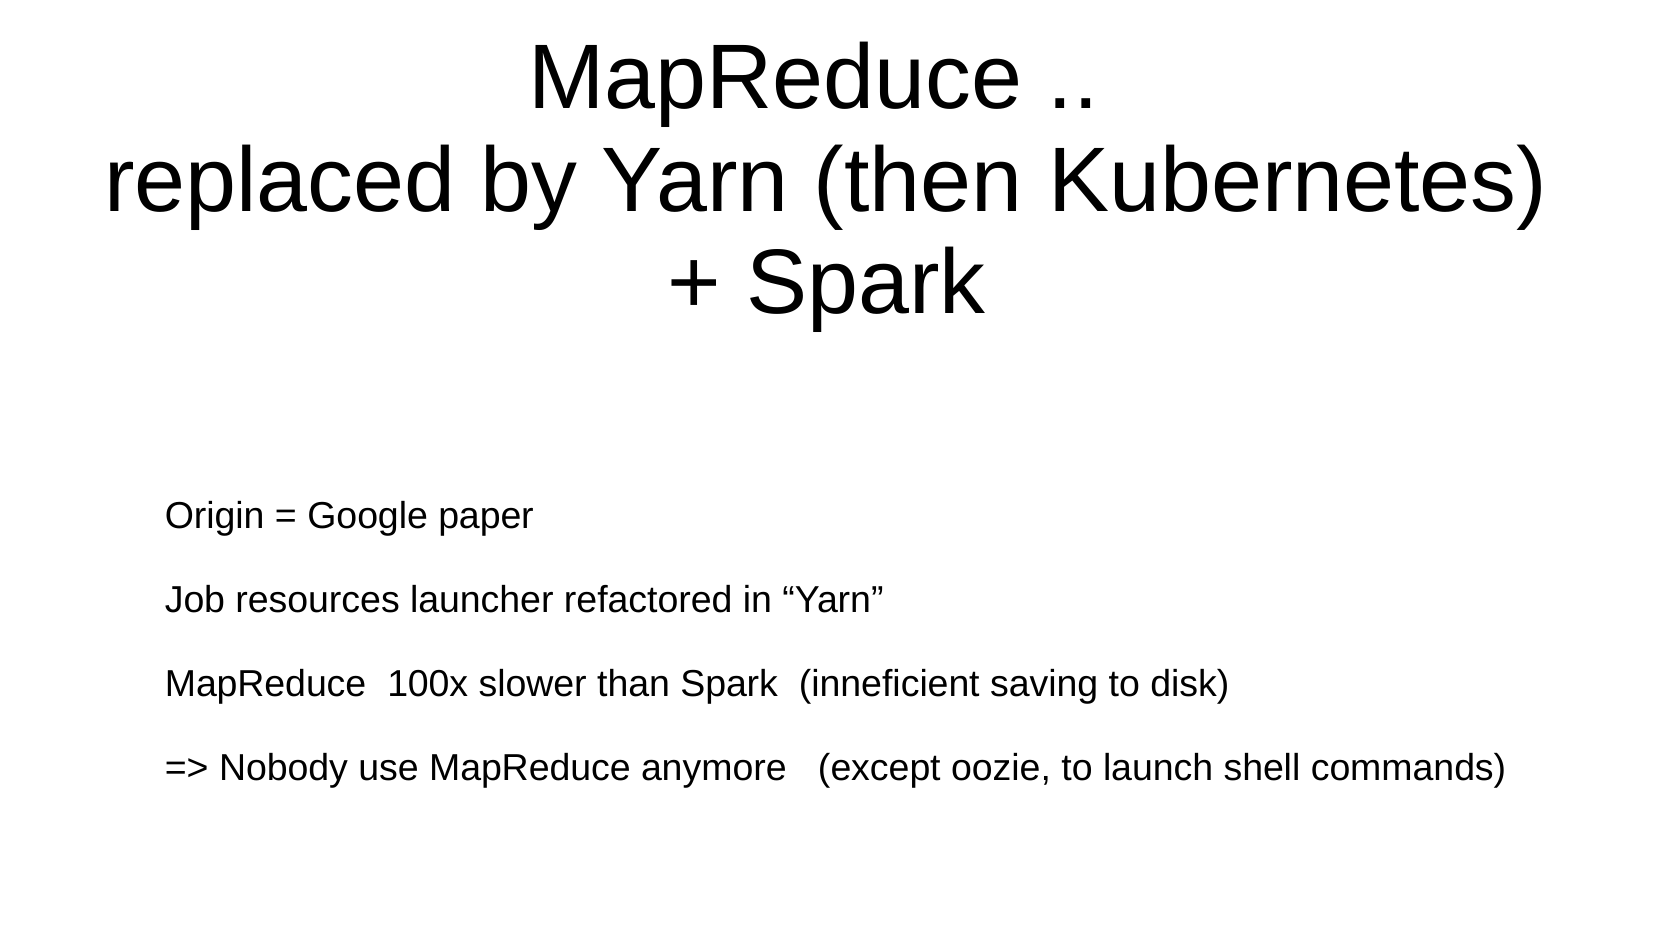

# MapReduce .. replaced by Yarn (then Kubernetes) + Spark
Origin = Google paper
Job resources launcher refactored in “Yarn”
MapReduce 100x slower than Spark (inneficient saving to disk)
=> Nobody use MapReduce anymore (except oozie, to launch shell commands)